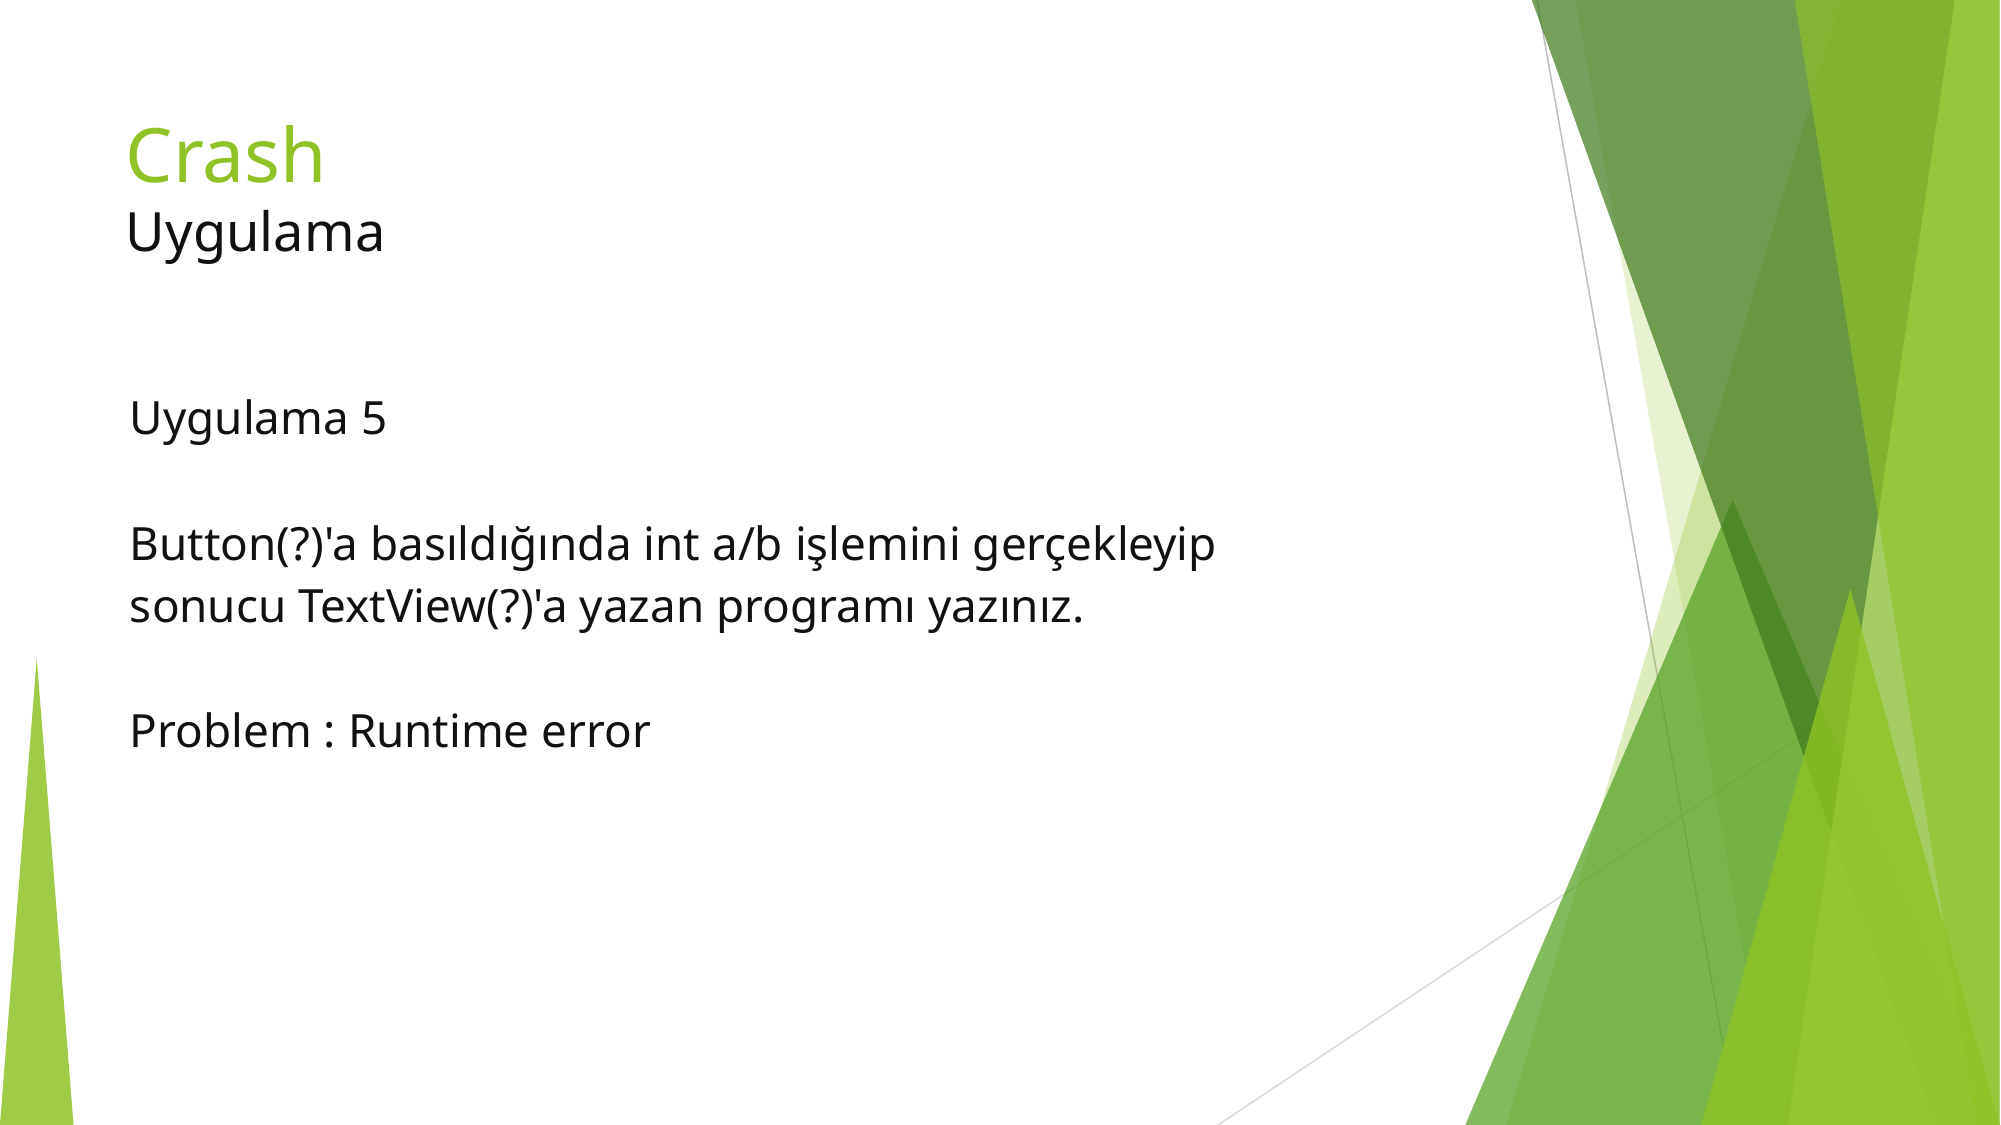

# Crash Uygulama
Uygulama 5
Button(?)'a basıldığında int a/b işlemini gerçekleyip sonucu TextView(?)'a yazan programı yazınız.
Problem : Runtime error